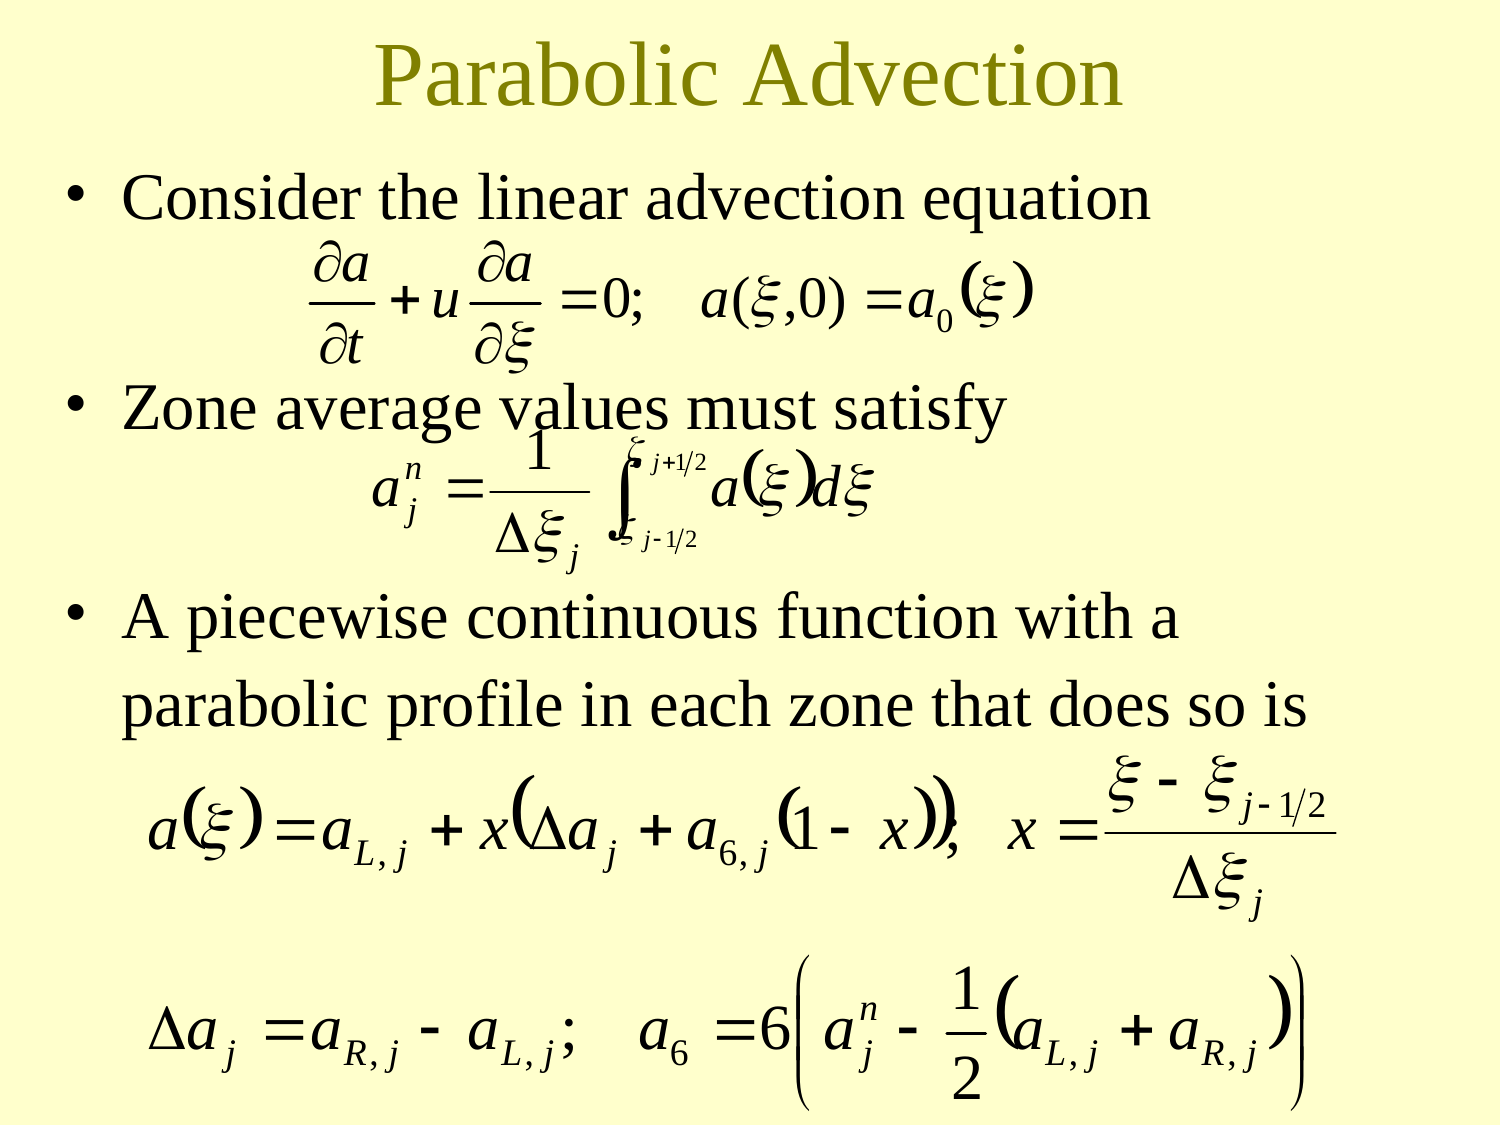

# Parabolic Advection
Consider the linear advection equation
Zone average values must satisfy
A piecewise continuous function with a parabolic profile in each zone that does so is